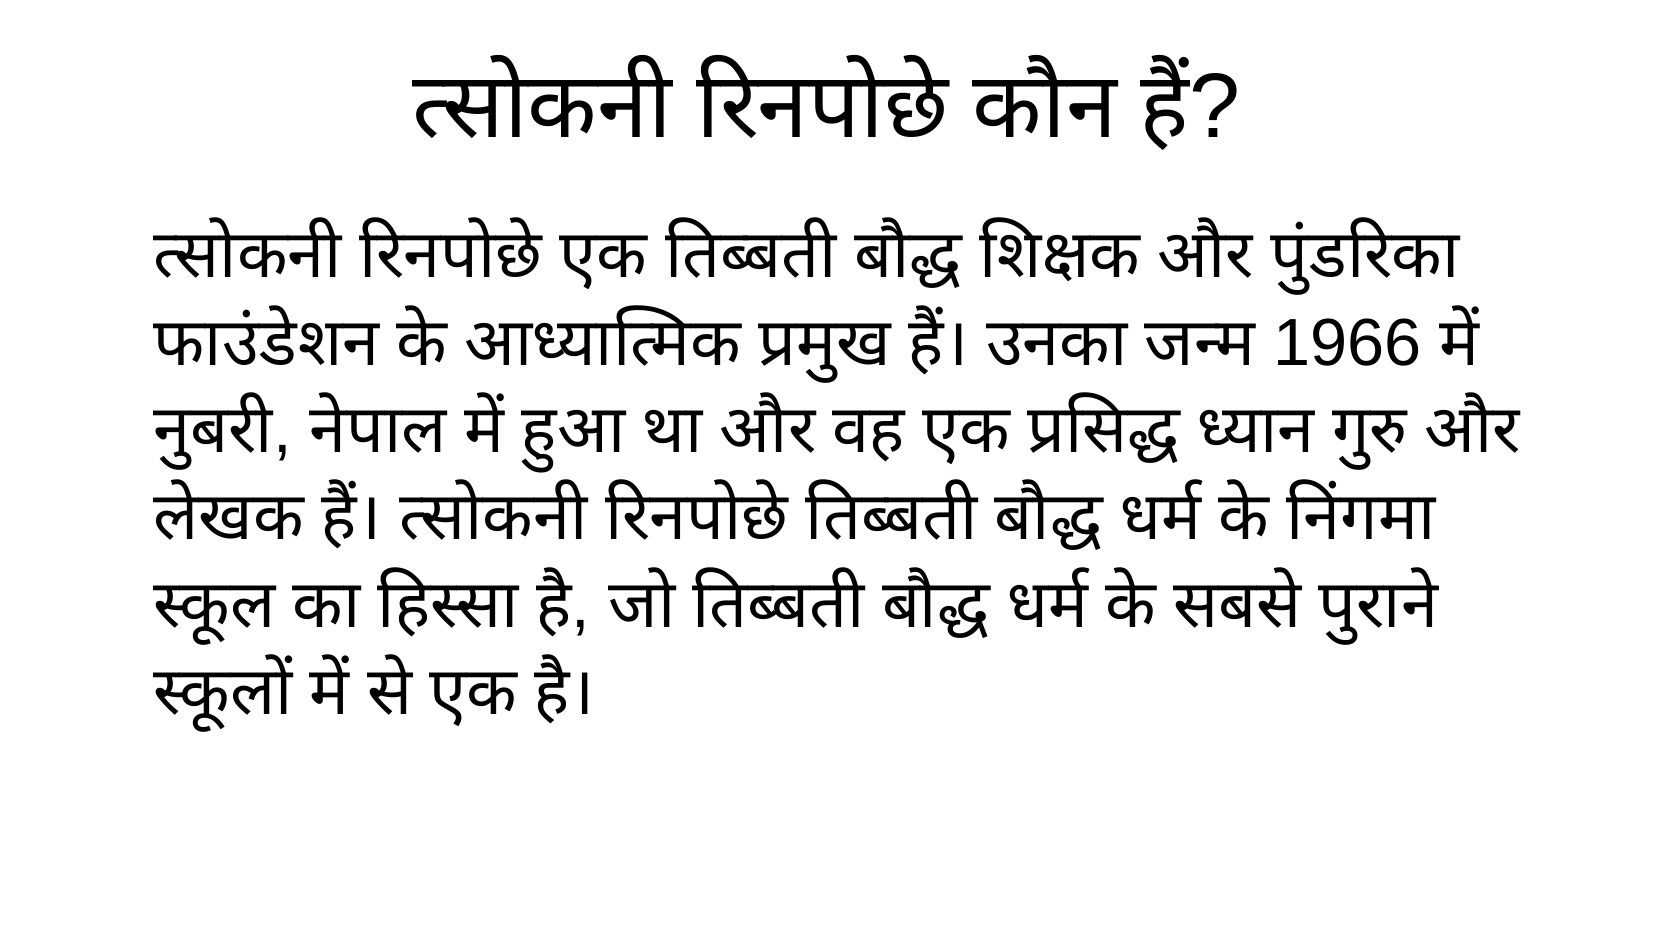

# त्सोकनी रिनपोछे कौन हैं?
त्सोकनी रिनपोछे एक तिब्बती बौद्ध शिक्षक और पुंडरिका फाउंडेशन के आध्यात्मिक प्रमुख हैं। उनका जन्म 1966 में नुबरी, नेपाल में हुआ था और वह एक प्रसिद्ध ध्यान गुरु और लेखक हैं। त्सोकनी रिनपोछे तिब्बती बौद्ध धर्म के निंगमा स्कूल का हिस्सा है, जो तिब्बती बौद्ध धर्म के सबसे पुराने स्कूलों में से एक है।